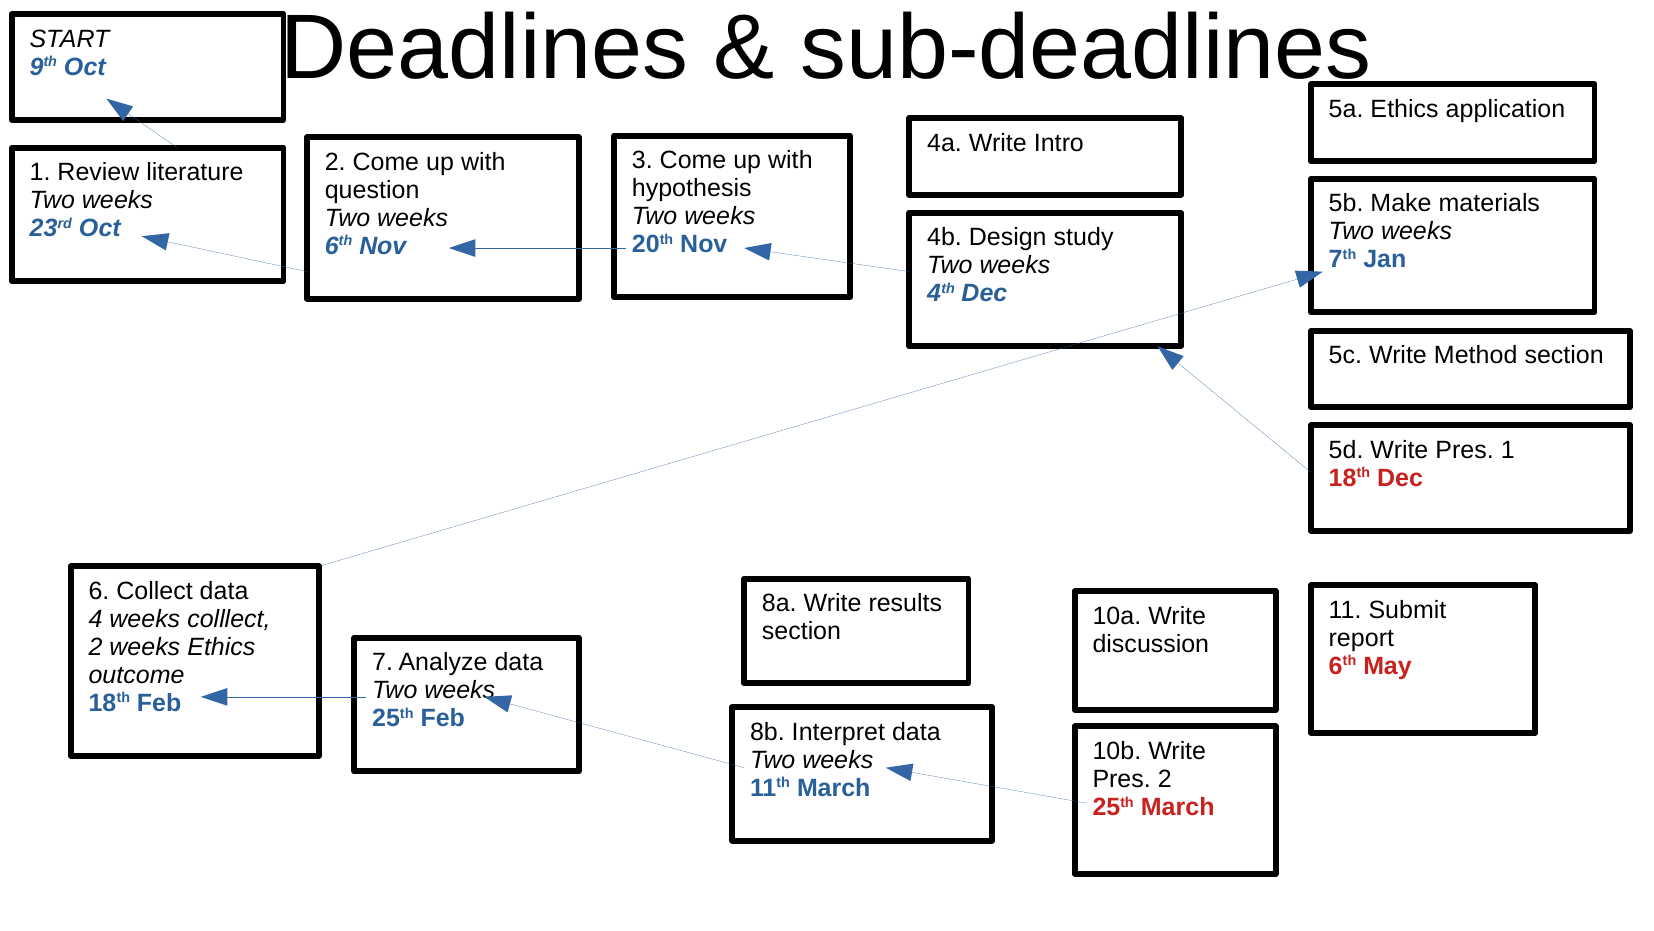

# Deadlines & sub-deadlines
START
9th Oct
5a. Ethics application
4a. Write Intro
3. Come up with hypothesis
Two weeks
20th Nov
2. Come up with question
Two weeks
6th Nov
1. Review literature
Two weeks
23rd Oct
5b. Make materials
Two weeks
7th Jan
4b. Design study
Two weeks
4th Dec
5c. Write Method section
5d. Write Pres. 1
18th Dec
6. Collect data
4 weeks colllect,
2 weeks Ethics outcome
18th Feb
8a. Write results section
11. Submit report
6th May
10a. Write discussion
7. Analyze data
Two weeks
25th Feb
8b. Interpret data
Two weeks
11th March
10b. Write Pres. 2
25th March